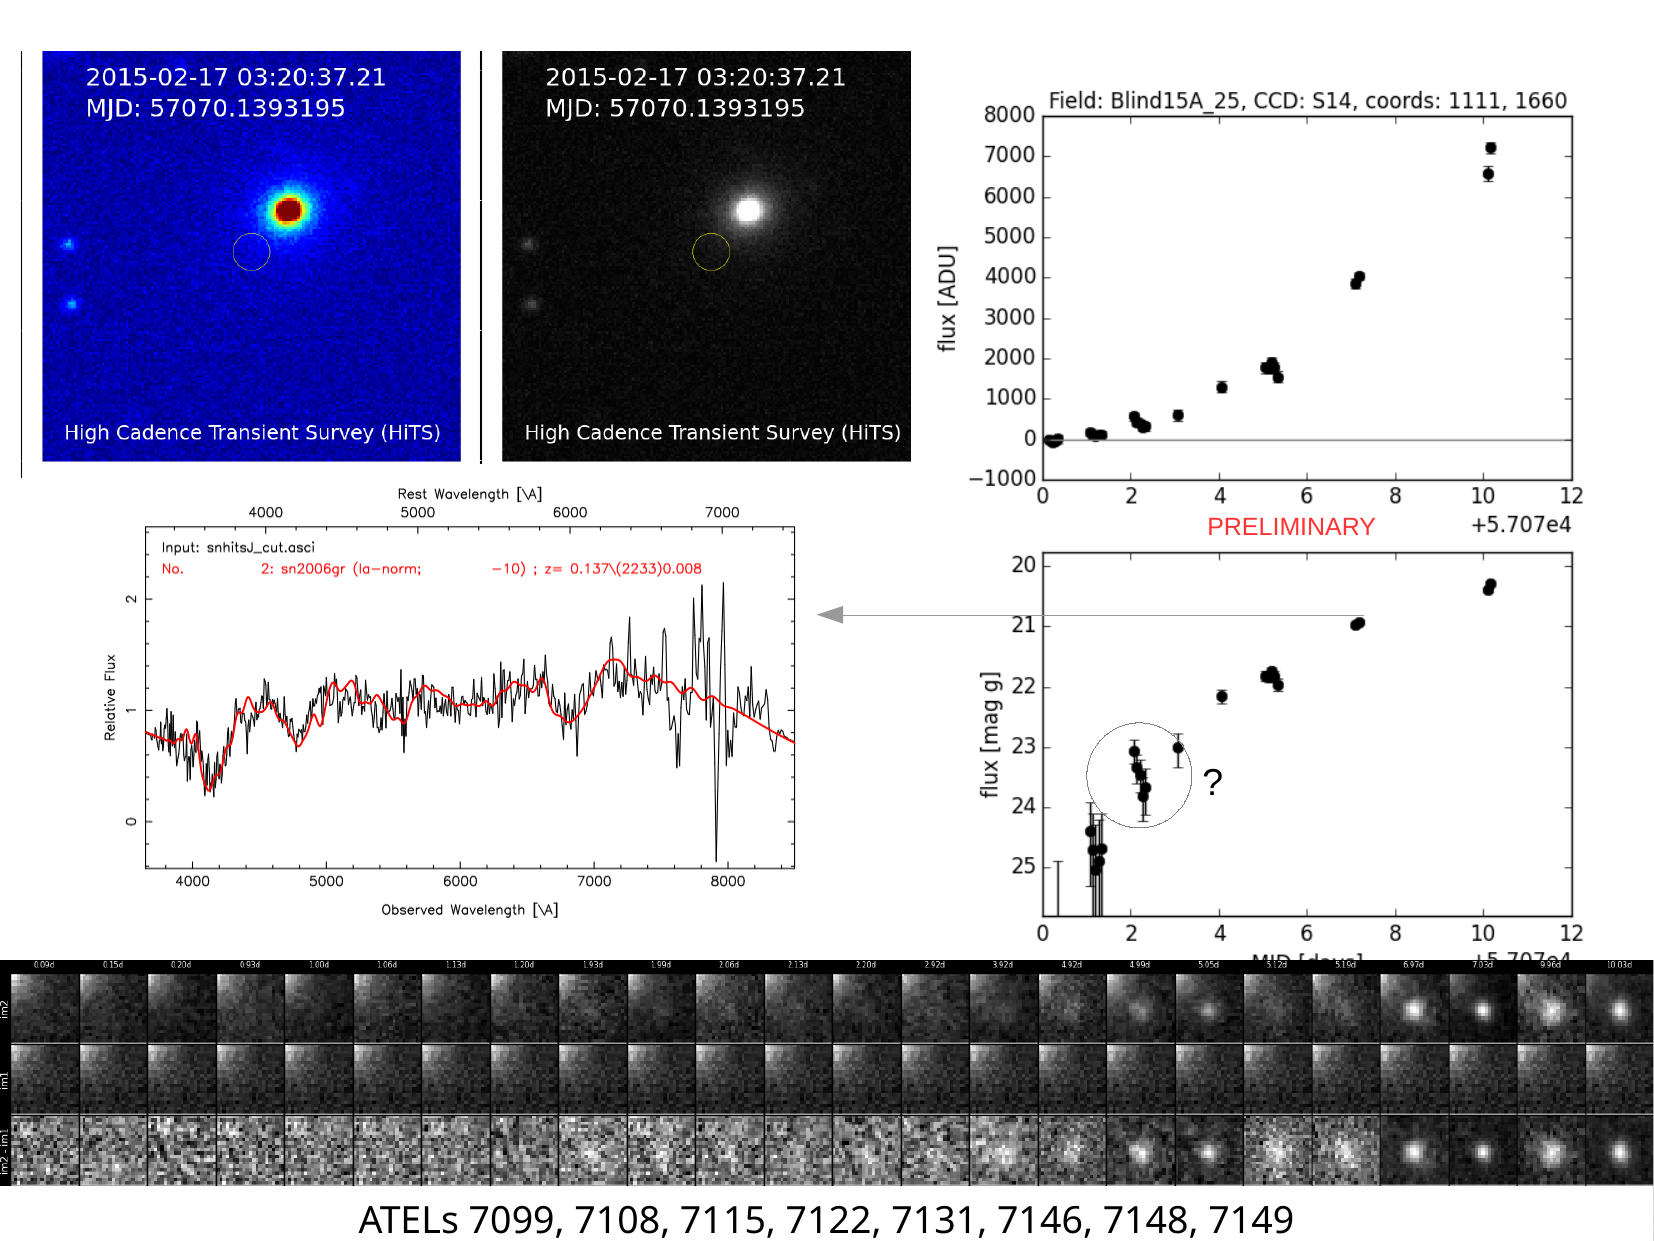

PRELIMINARY
 ?
ATELs 7099, 7108, 7115, 7122, 7131, 7146, 7148, 7149